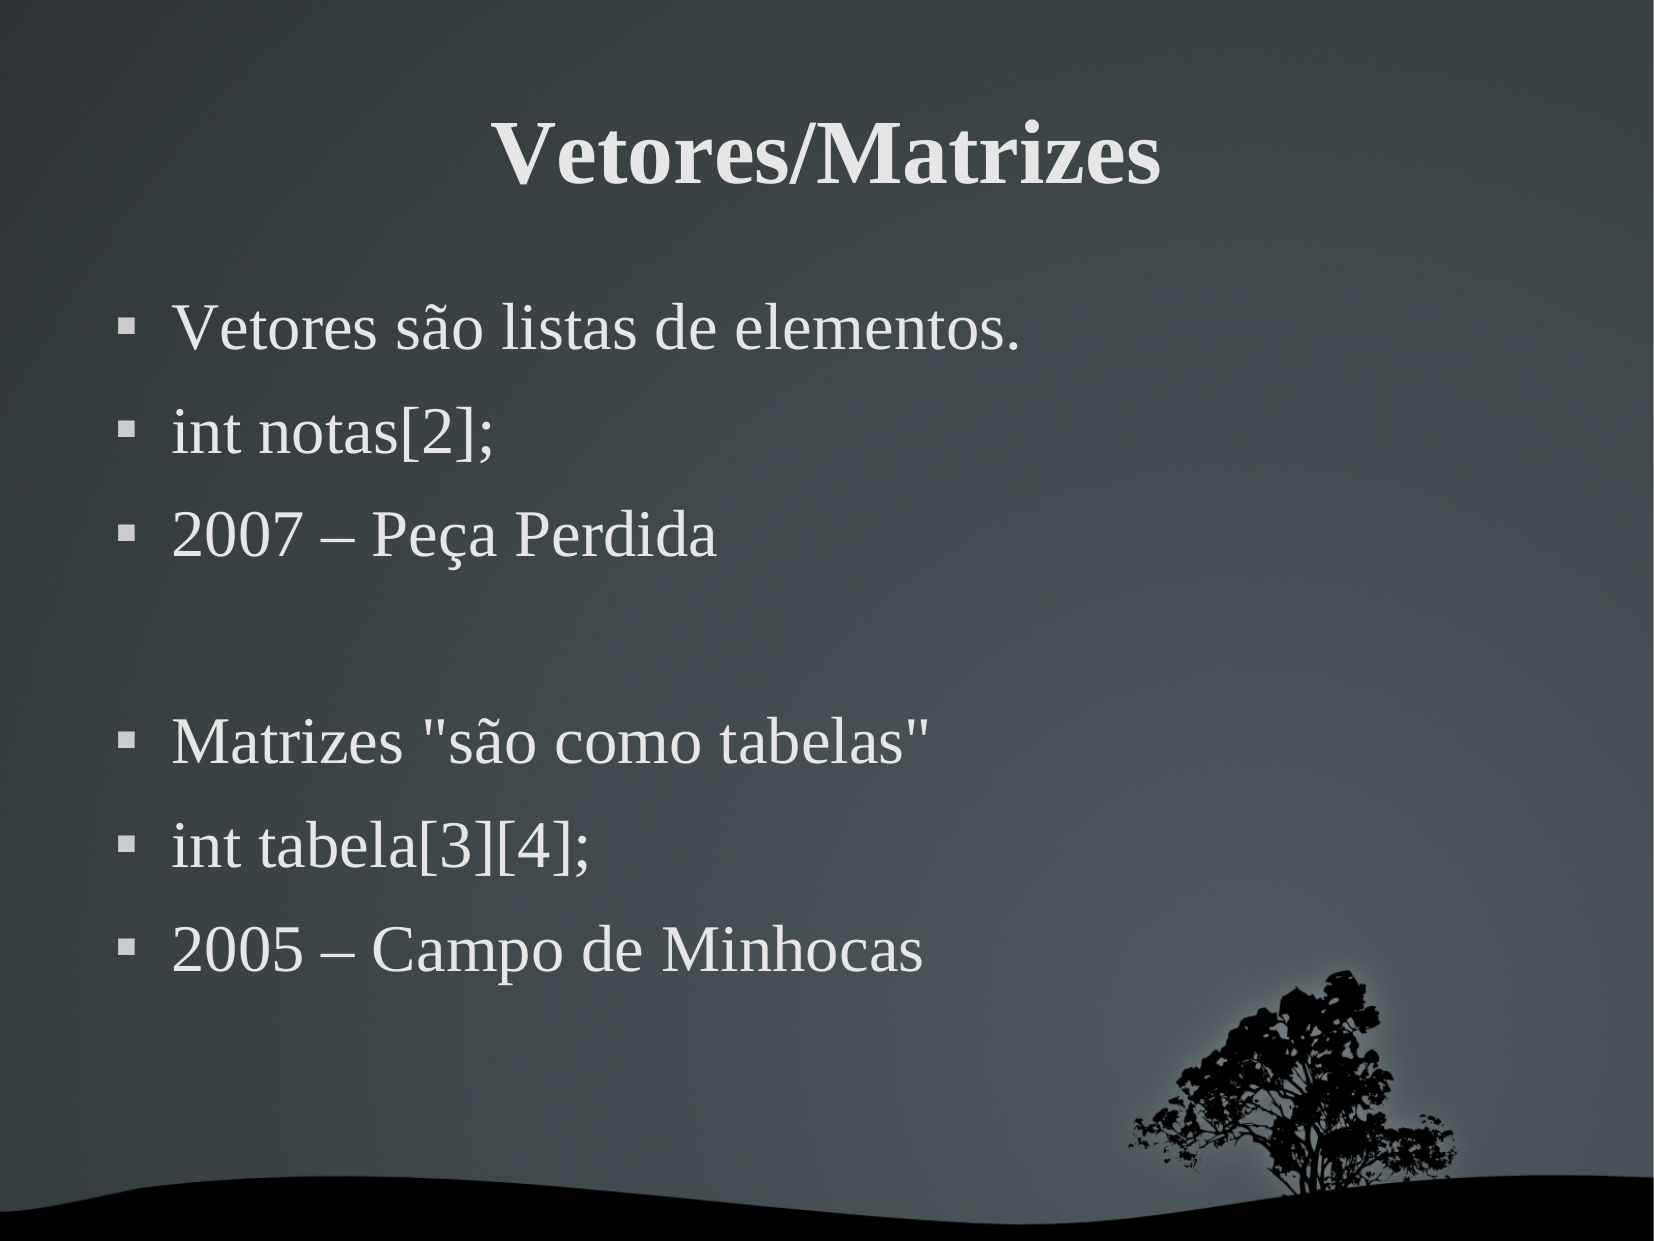

# Vetores/Matrizes
Vetores são listas de elementos.
int notas[2];
2007 – Peça Perdida
Matrizes "são como tabelas"
int tabela[3][4];
2005 – Campo de Minhocas